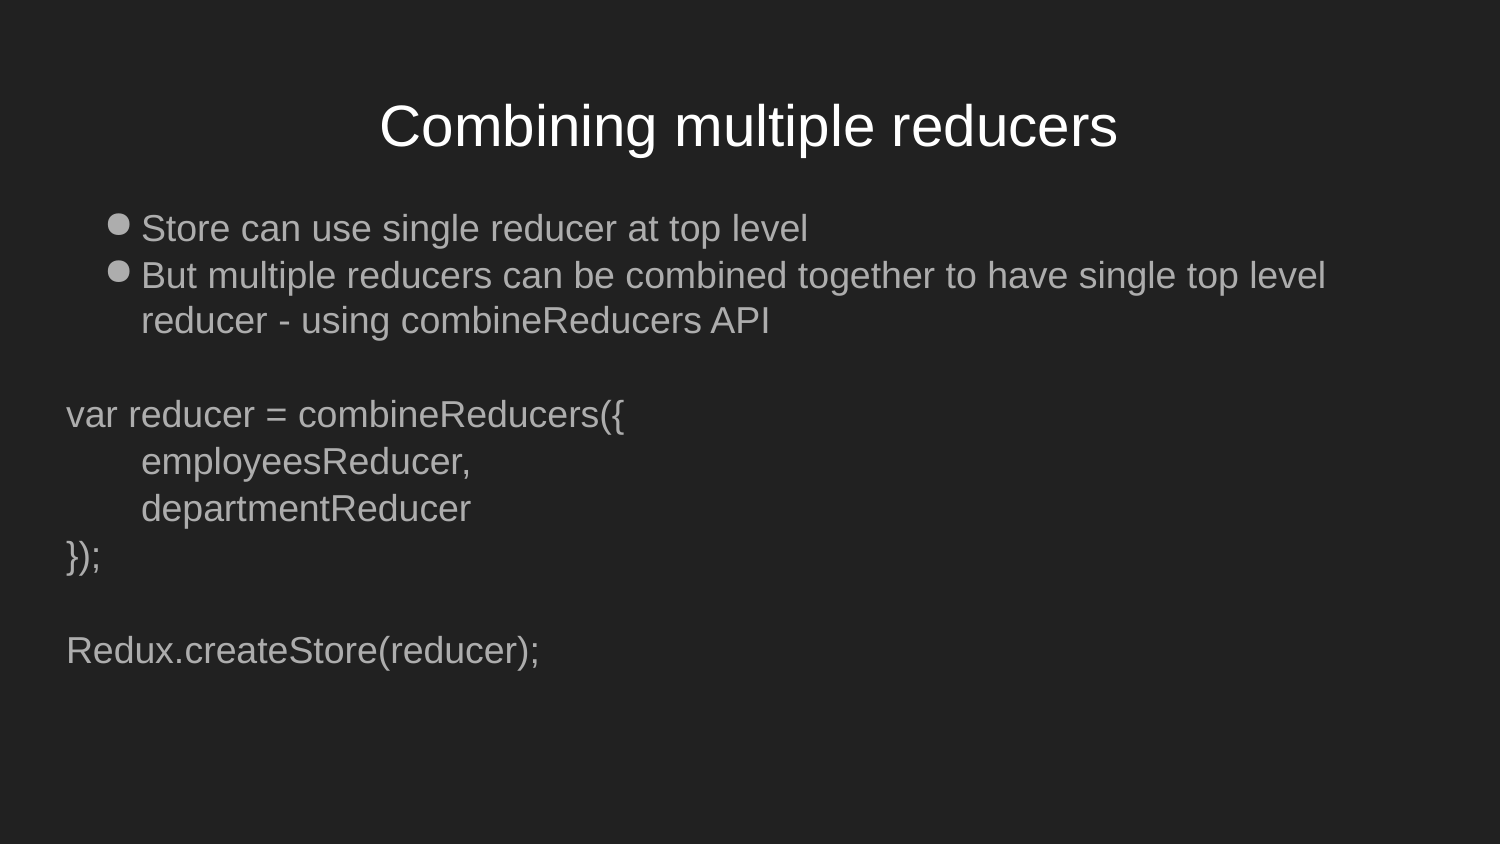

# Combining multiple reducers
Store can use single reducer at top level
But multiple reducers can be combined together to have single top level reducer - using combineReducers API
var reducer = combineReducers({
	employeesReducer,
	departmentReducer
});
Redux.createStore(reducer);